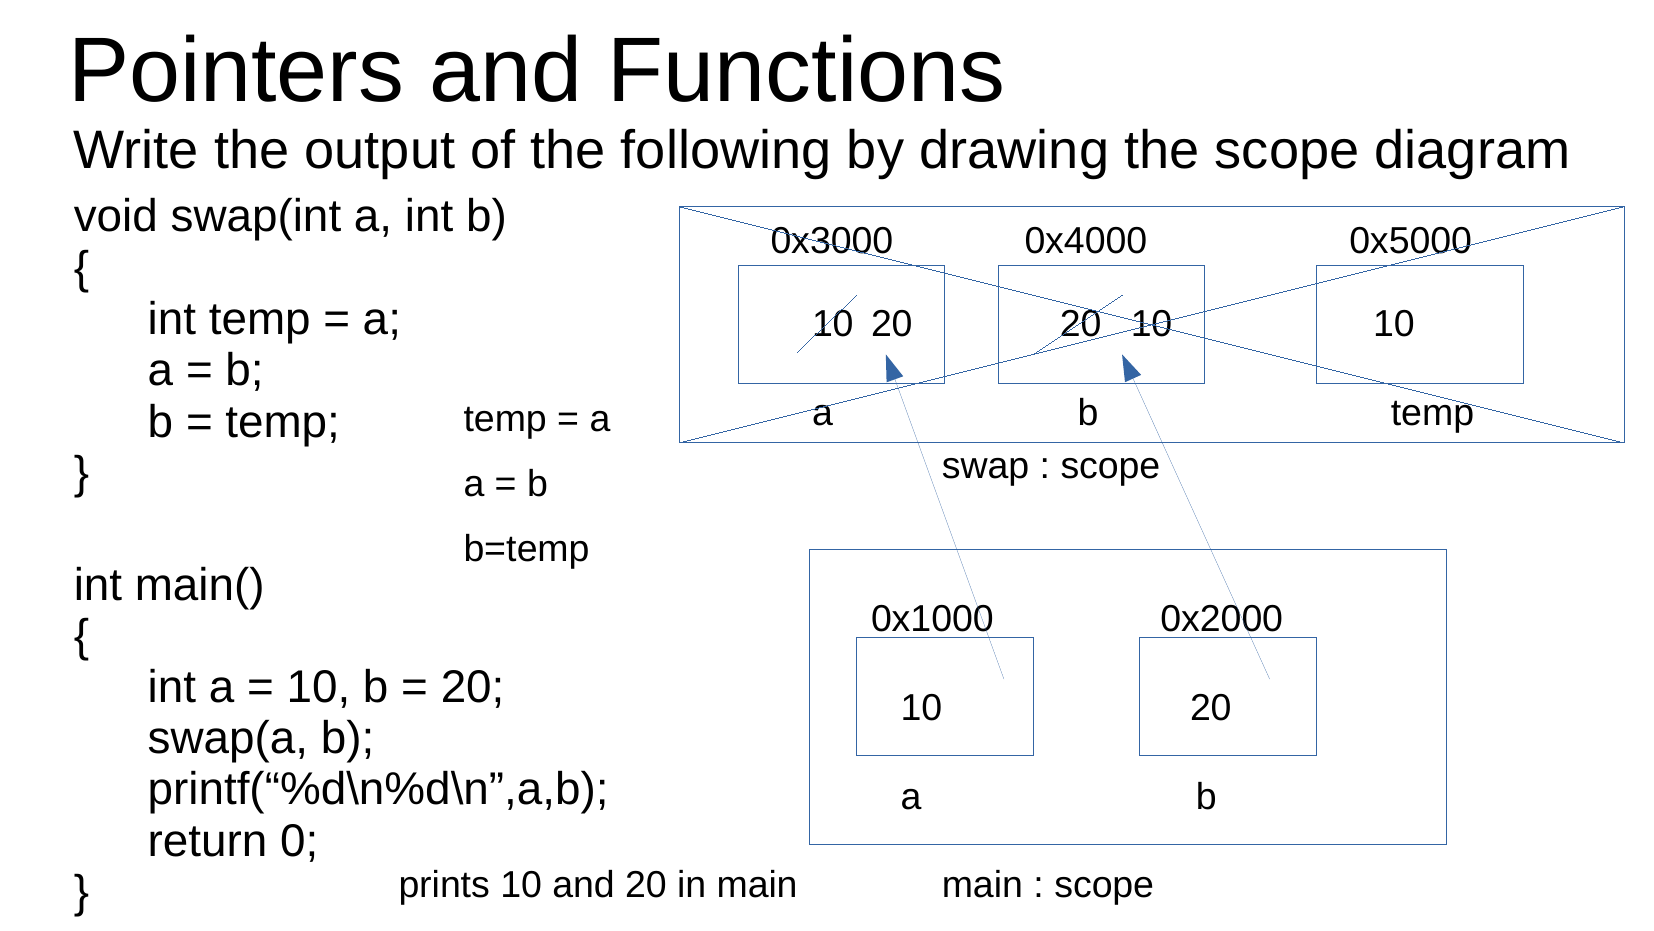

# Pointers and Functions
Write the output of the following by drawing the scope diagram
void swap(int a, int b)
{
	int temp = a;
	a = b;
	b = temp;
}
int main()
{
	int a = 10, b = 20;
	swap(a, b);
	printf(“%d\n%d\n”,a,b);
	return 0;
}
0x3000
0x4000
0x5000
10
20
20
10
10
a
b
temp
temp = a
swap : scope
a = b
b=temp
0x1000
0x2000
10
20
a
b
prints 10 and 20 in main
main : scope